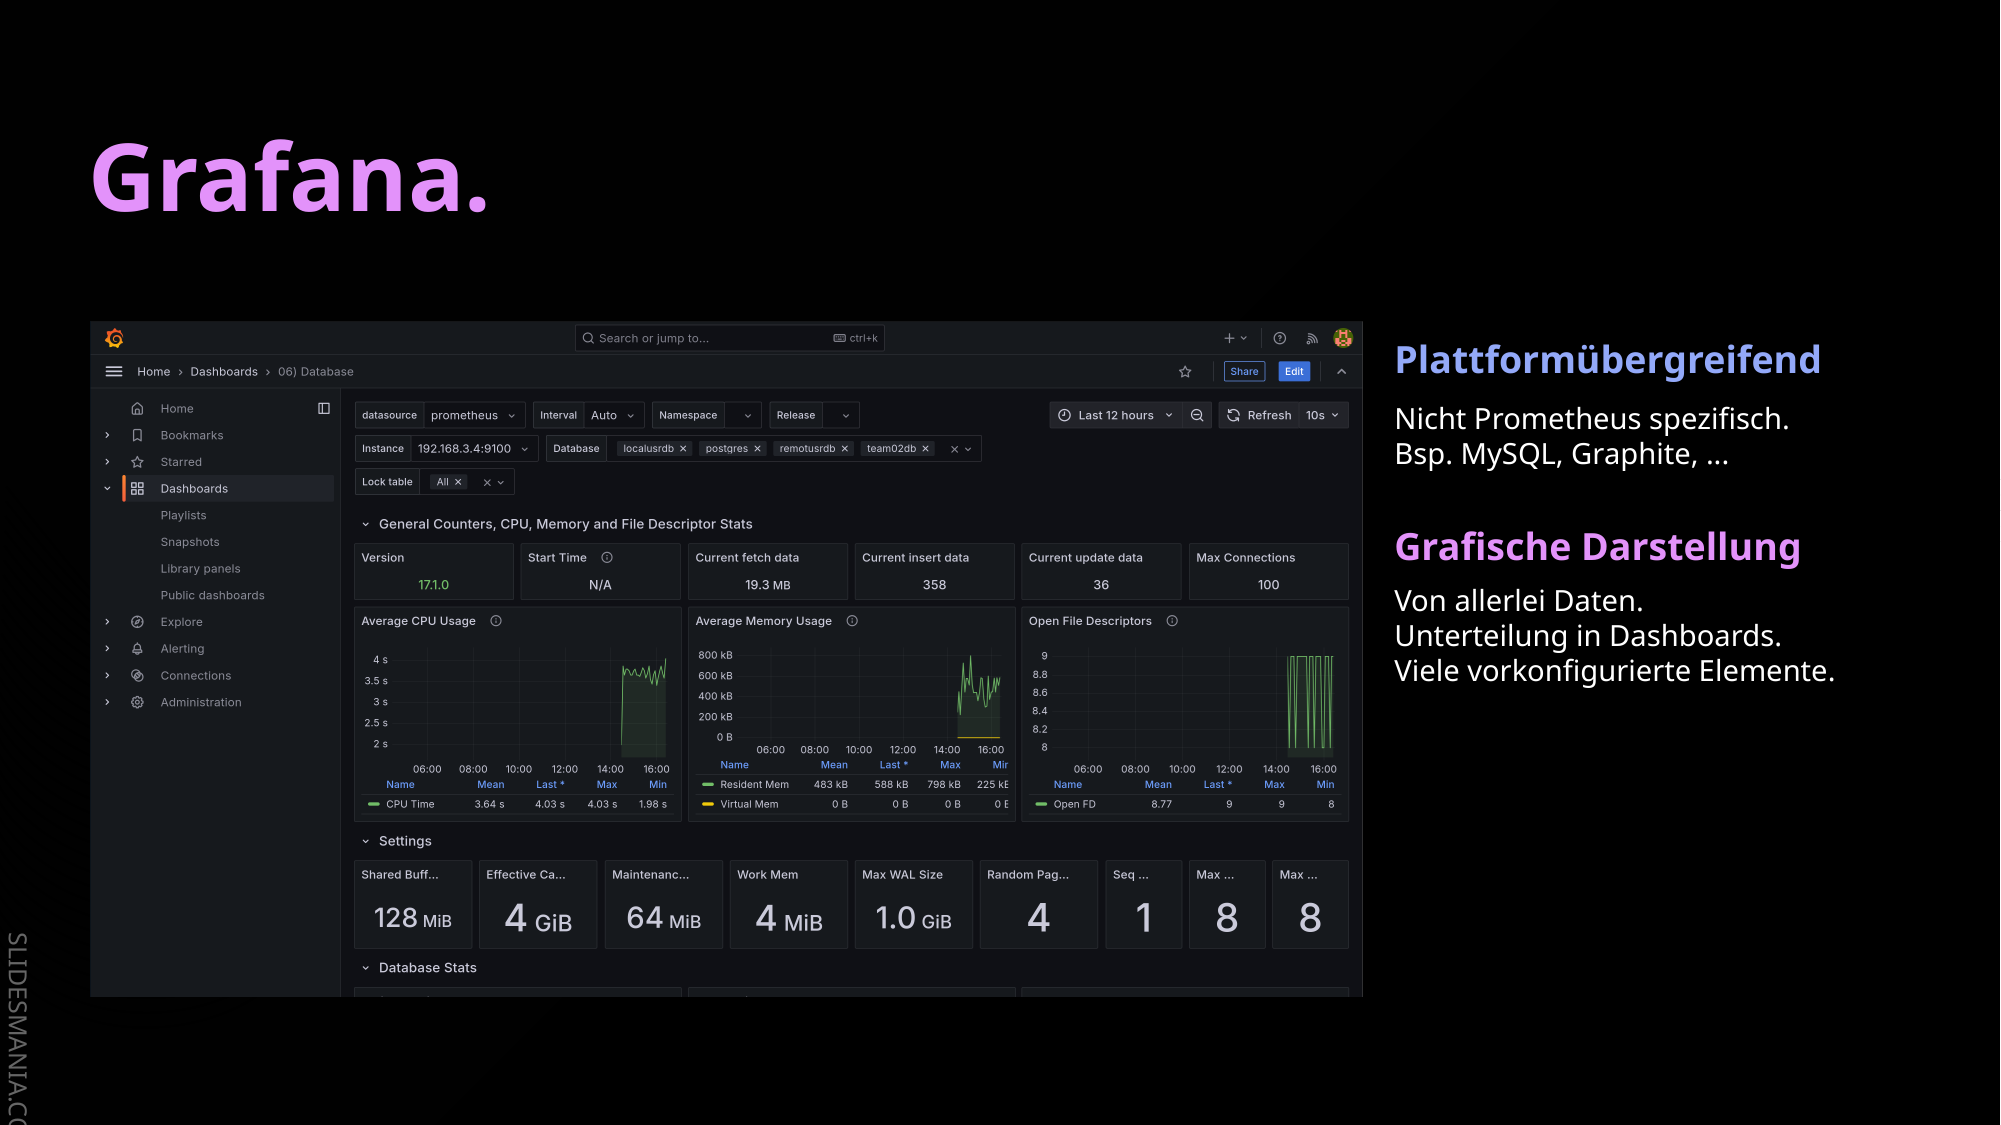

# Grafana.
Plattformübergreifend
Nicht Prometheus spezifisch.
Bsp. MySQL, Graphite, ...
Grafische Darstellung
Von allerlei Daten.
Unterteilung in Dashboards.
Viele vorkonfigurierte Elemente.